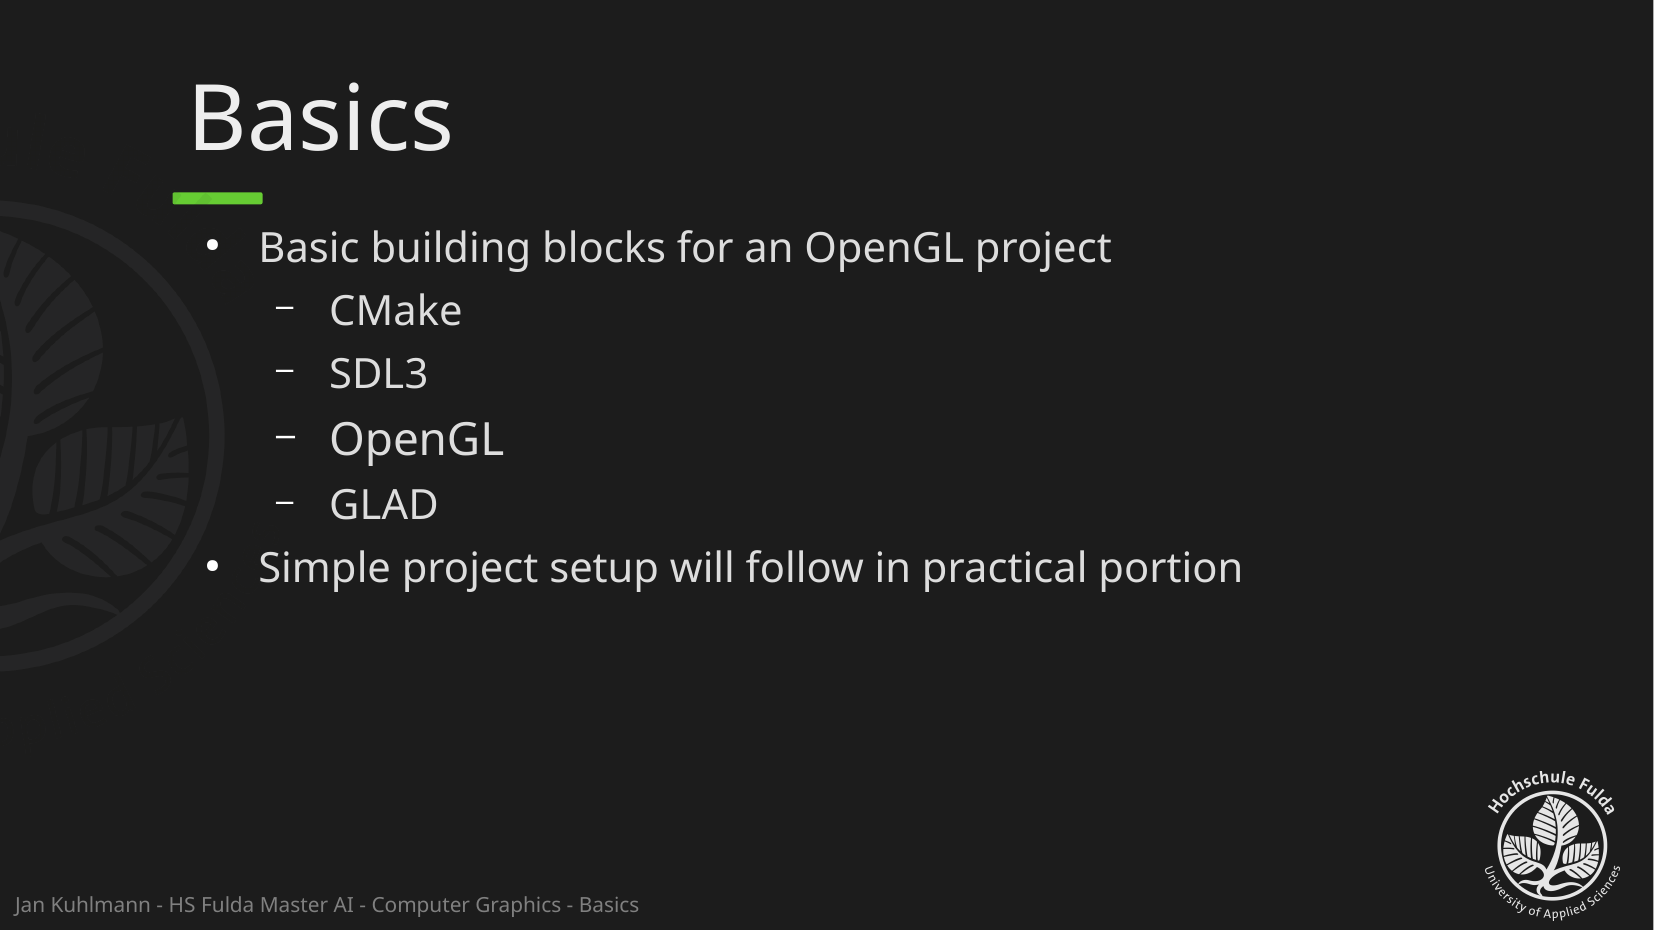

# Basics
Basic building blocks for an OpenGL project
CMake
SDL3
OpenGL
GLAD
Simple project setup will follow in practical portion
Jan Kuhlmann - HS Fulda Master AI - Computer Graphics - Basics